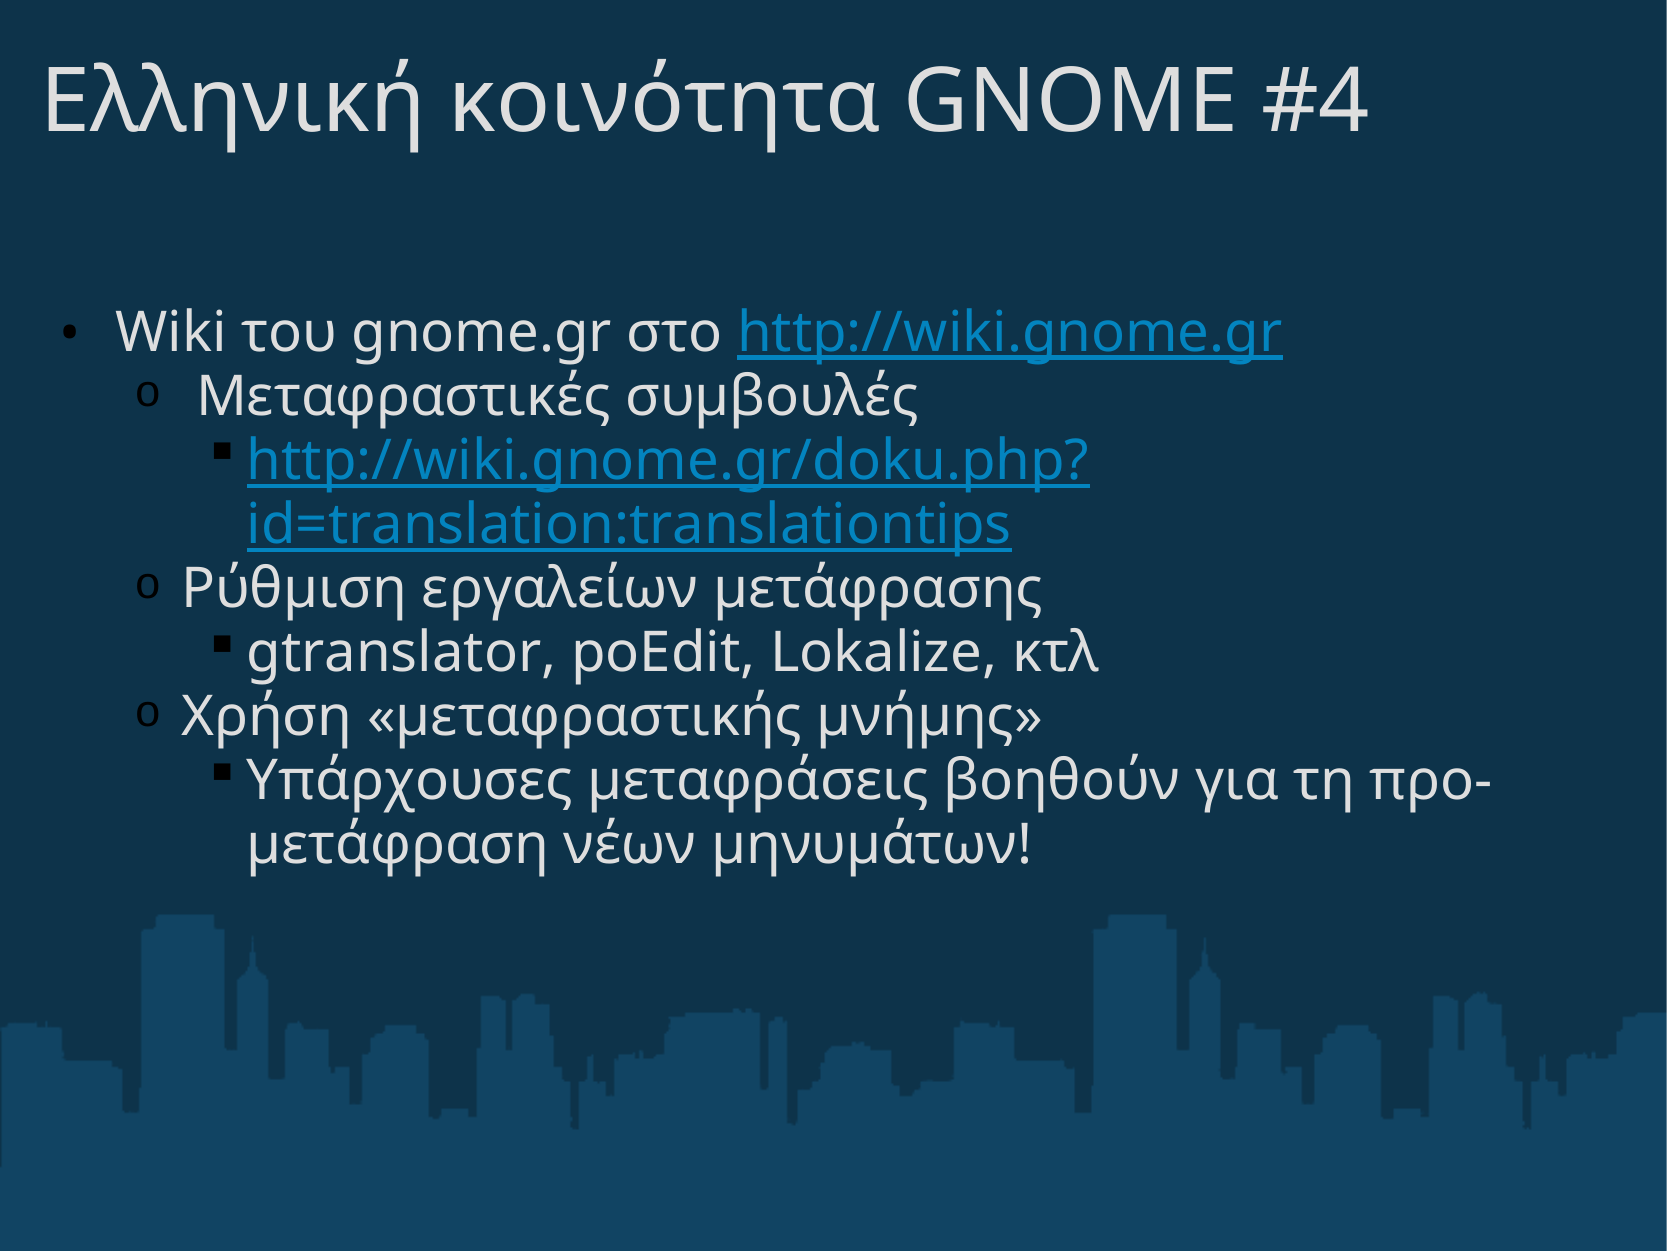

# Ελληνική κοινότητα GNOME #4
Wiki του gnome.gr στο http://wiki.gnome.gr
 Μεταφραστικές συμβουλές
http://wiki.gnome.gr/doku.php?id=translation:translationtips
Ρύθμιση εργαλείων μετάφρασης
gtranslator, poEdit, Lokalize, κτλ
Χρήση «μεταφραστικής μνήμης»
Υπάρχουσες μεταφράσεις βοηθούν για τη προ-μετάφραση νέων μηνυμάτων!